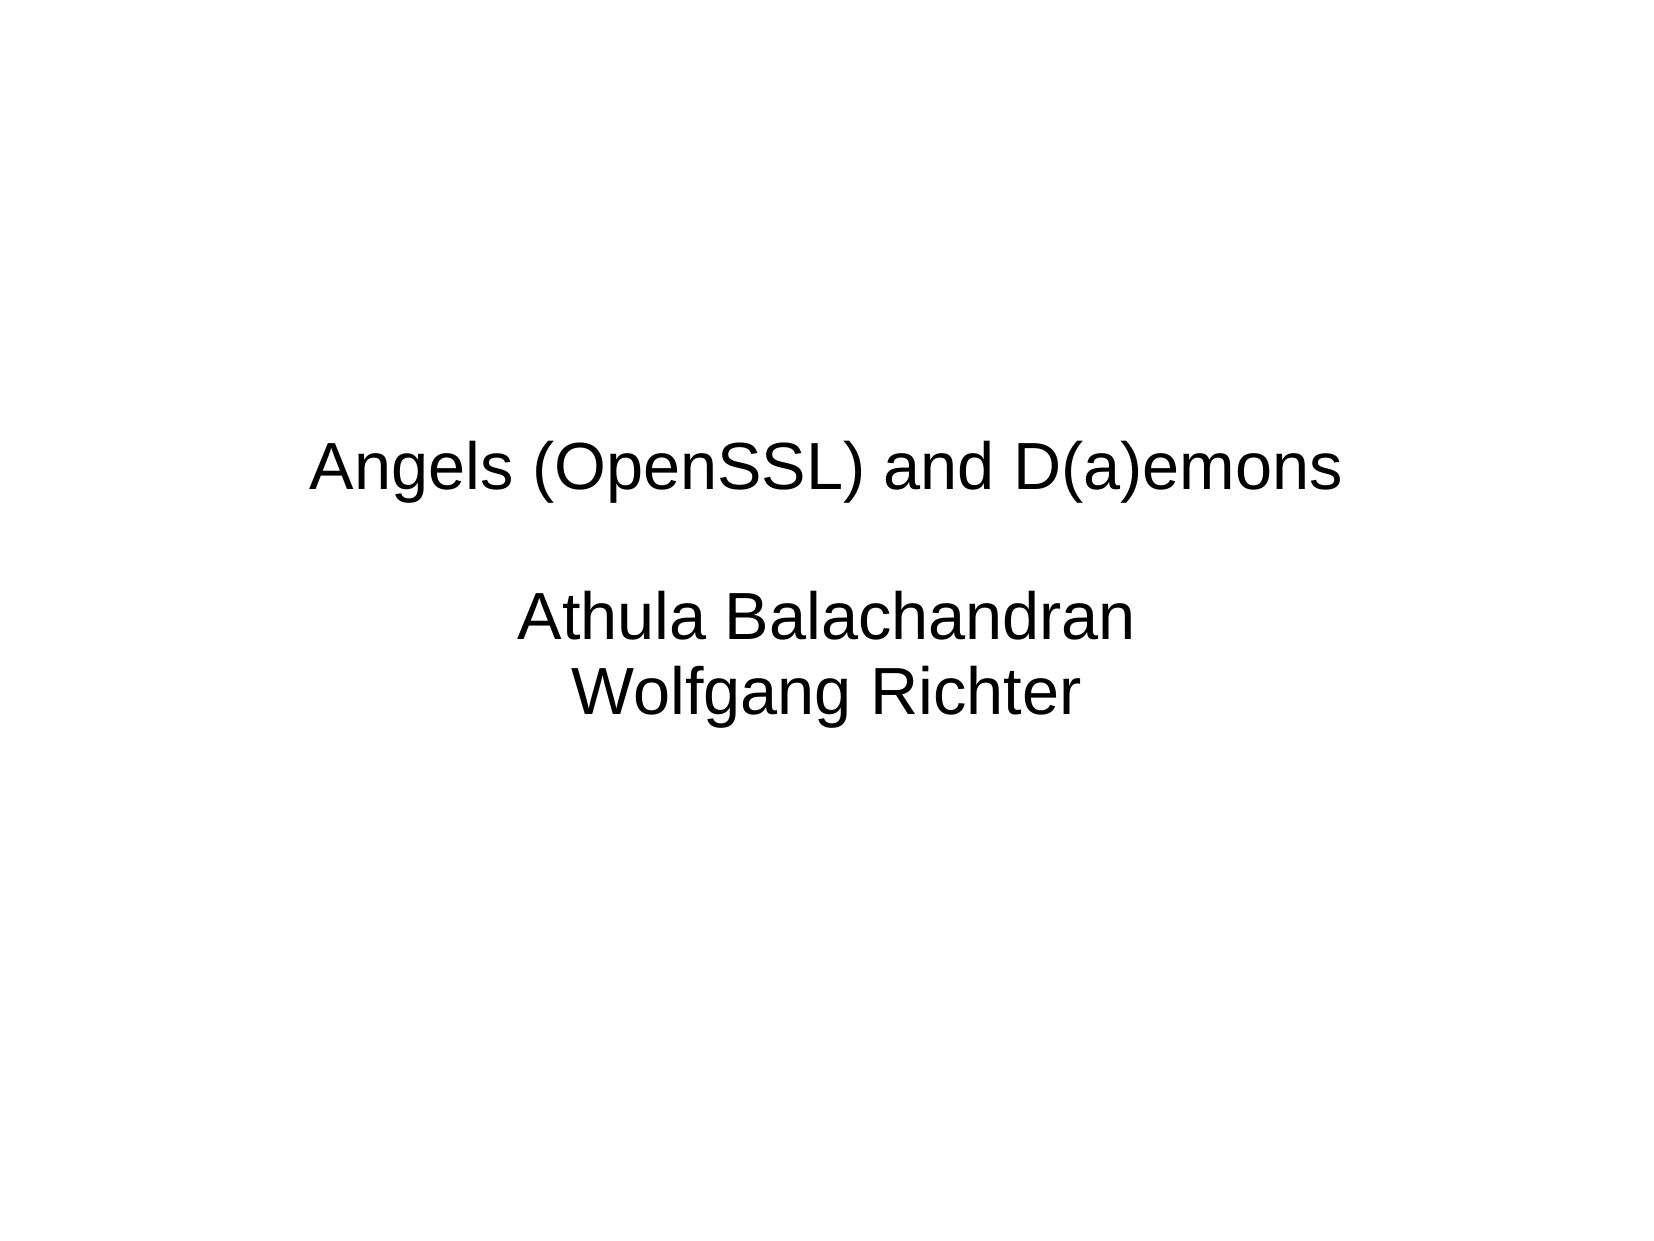

# Angels (OpenSSL) and D(a)emons
Athula Balachandran
Wolfgang Richter